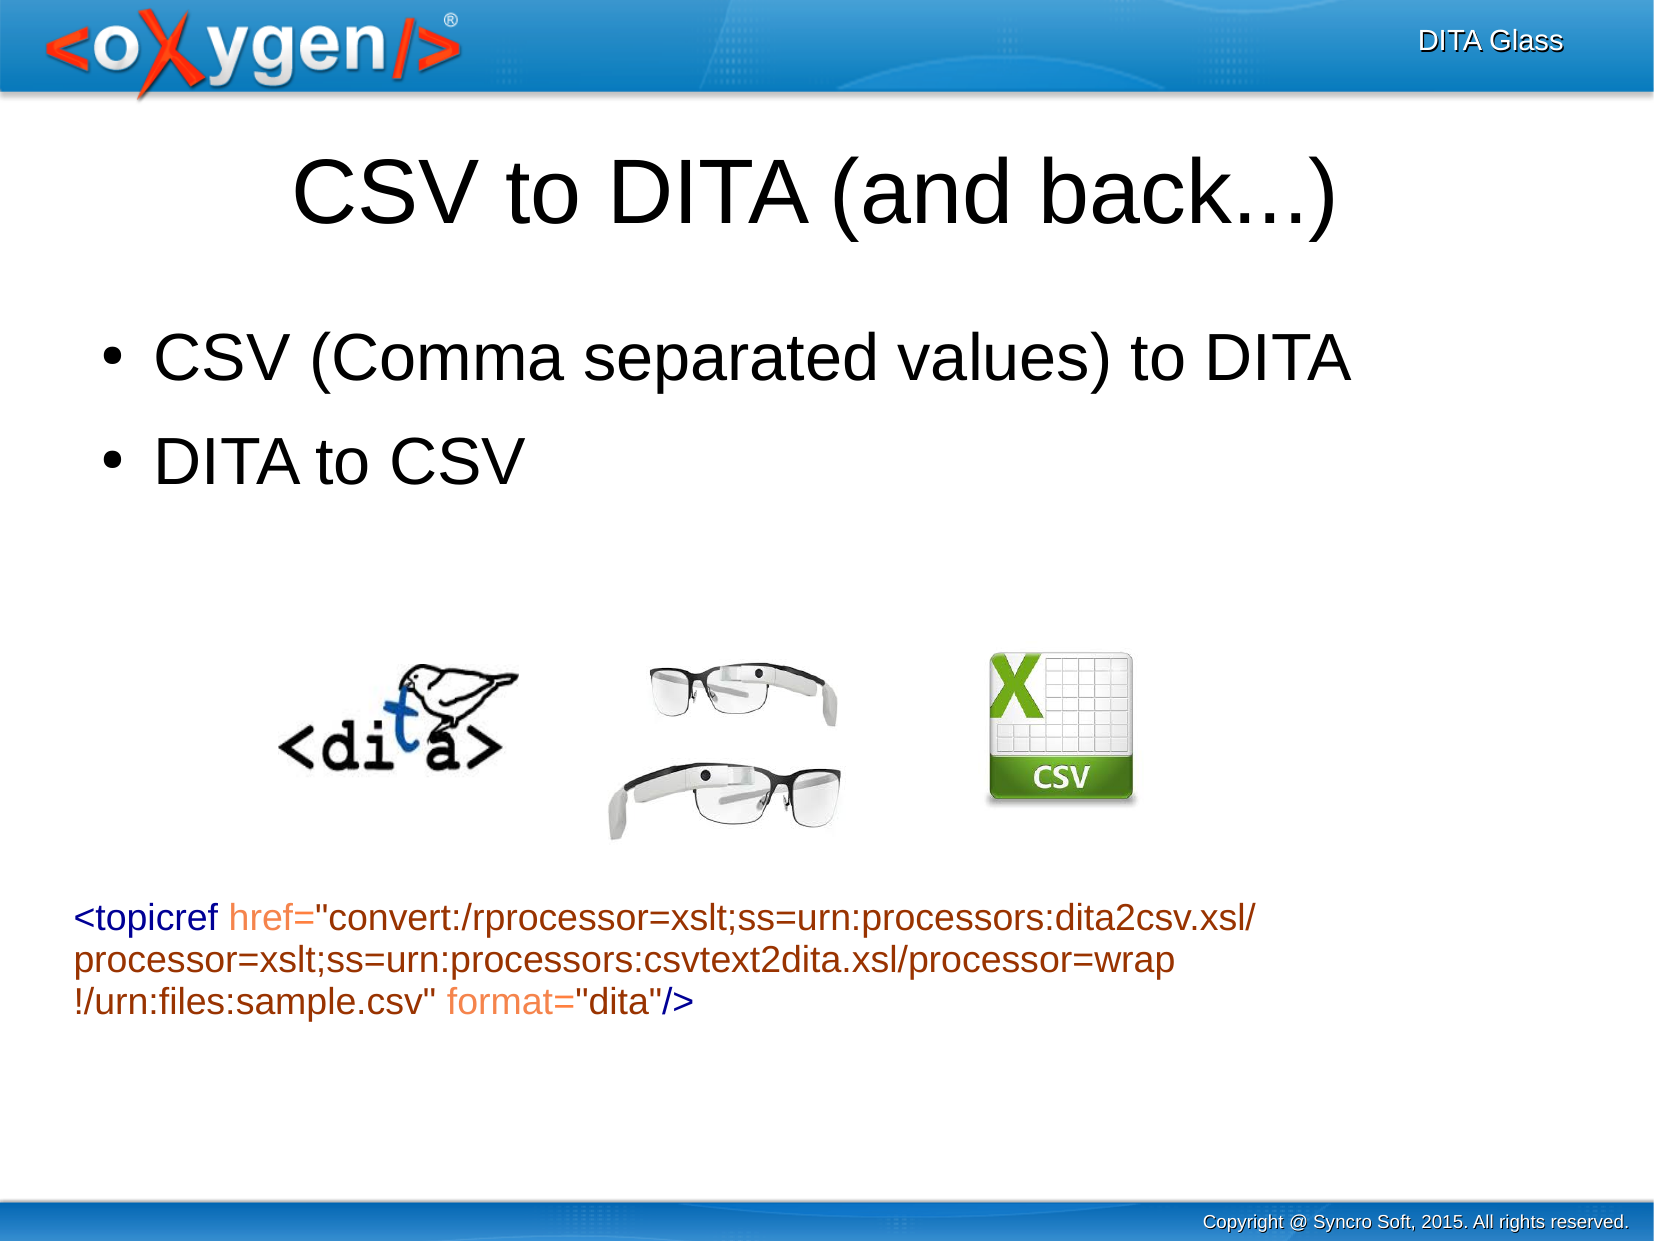

# CSV to DITA (and back...)
CSV (Comma separated values) to DITA
DITA to CSV
<topicref href="convert:/rprocessor=xslt;ss=urn:processors:dita2csv.xsl/
processor=xslt;ss=urn:processors:csvtext2dita.xsl/processor=wrap
!/urn:files:sample.csv" format="dita"/>